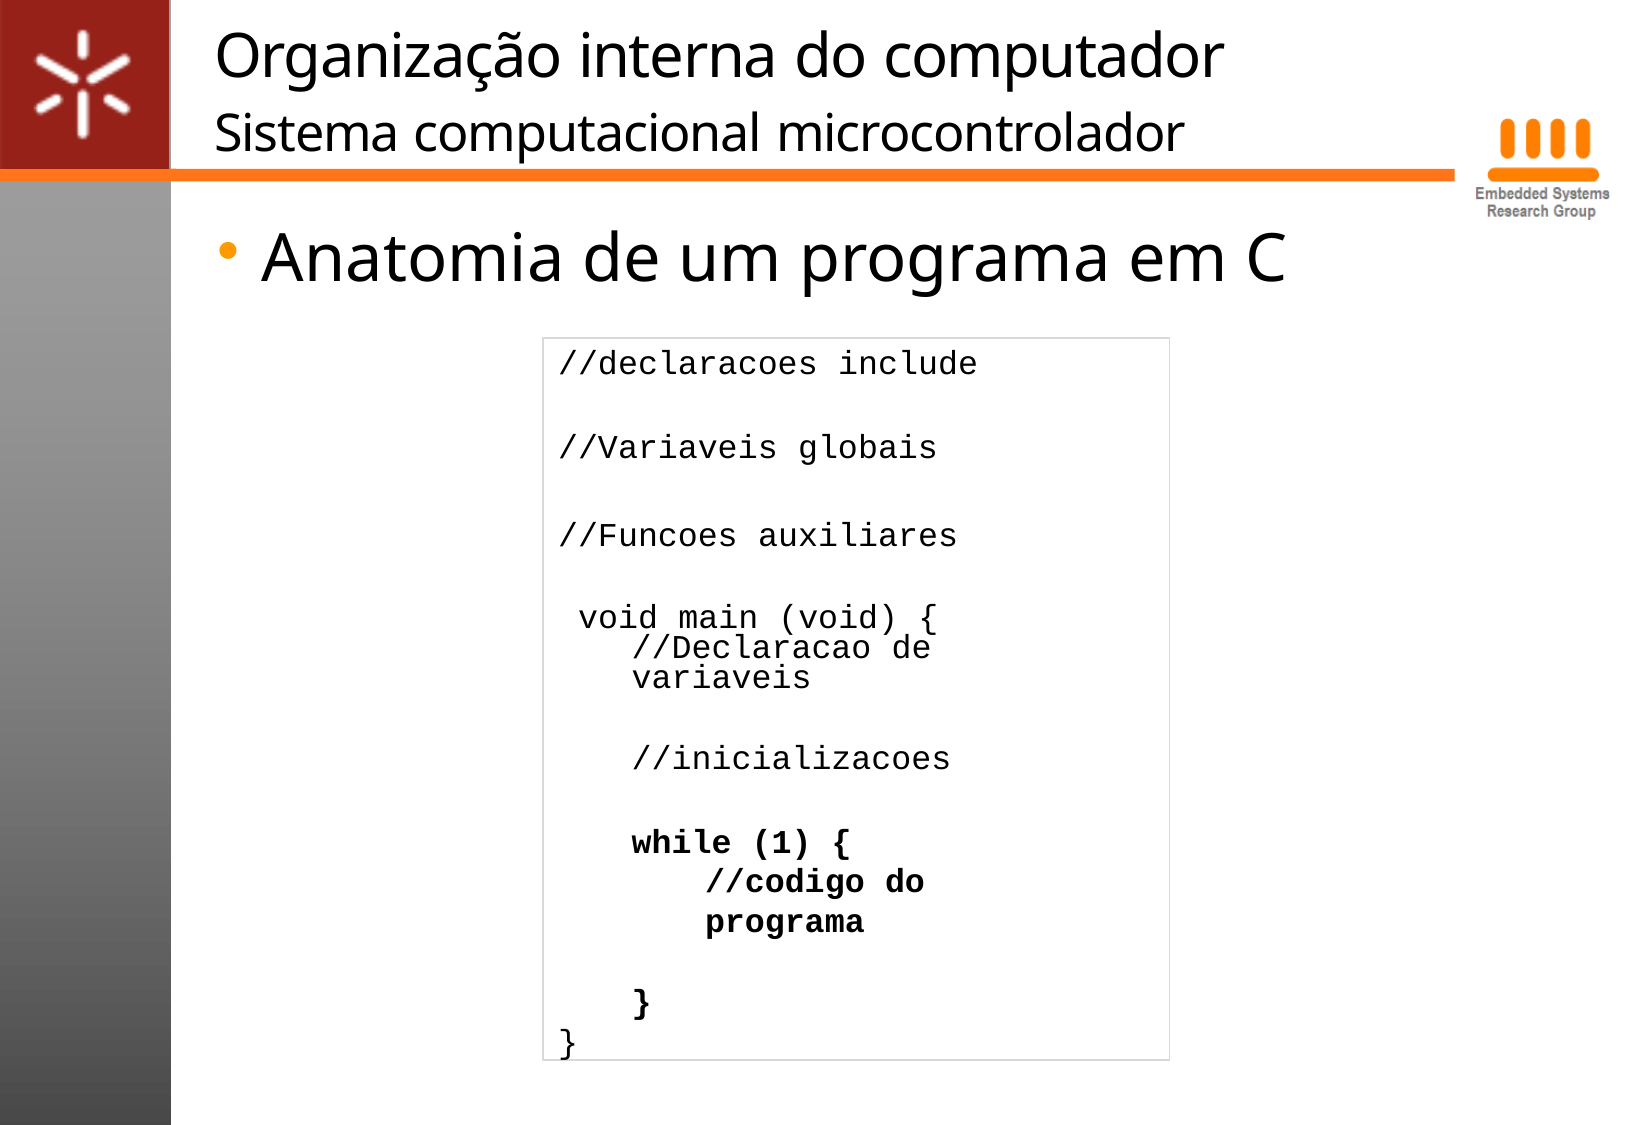

# Organização interna do computador Sistema computacional microcontrolador
Anatomia de um programa em C
//declaracoes include
//Variaveis globais
//Funcoes auxiliares void main (void) {
//Declaracao de variaveis
//inicializacoes
while (1) {
//codigo do programa
}
}